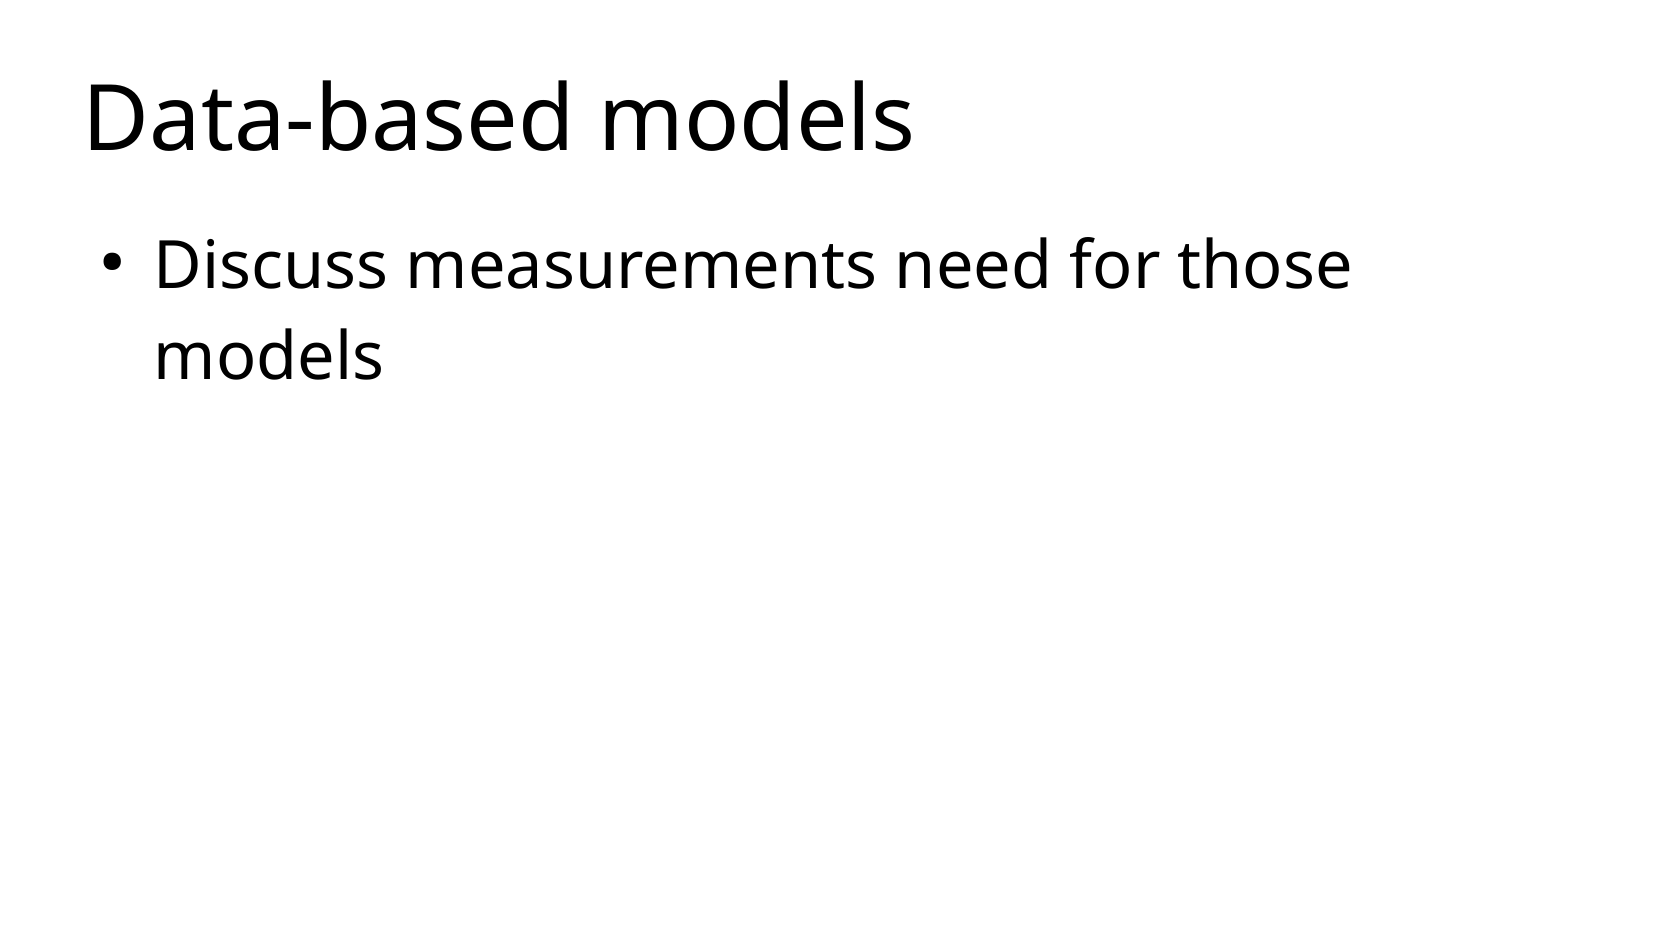

# Data-based models
Discuss measurements need for those models